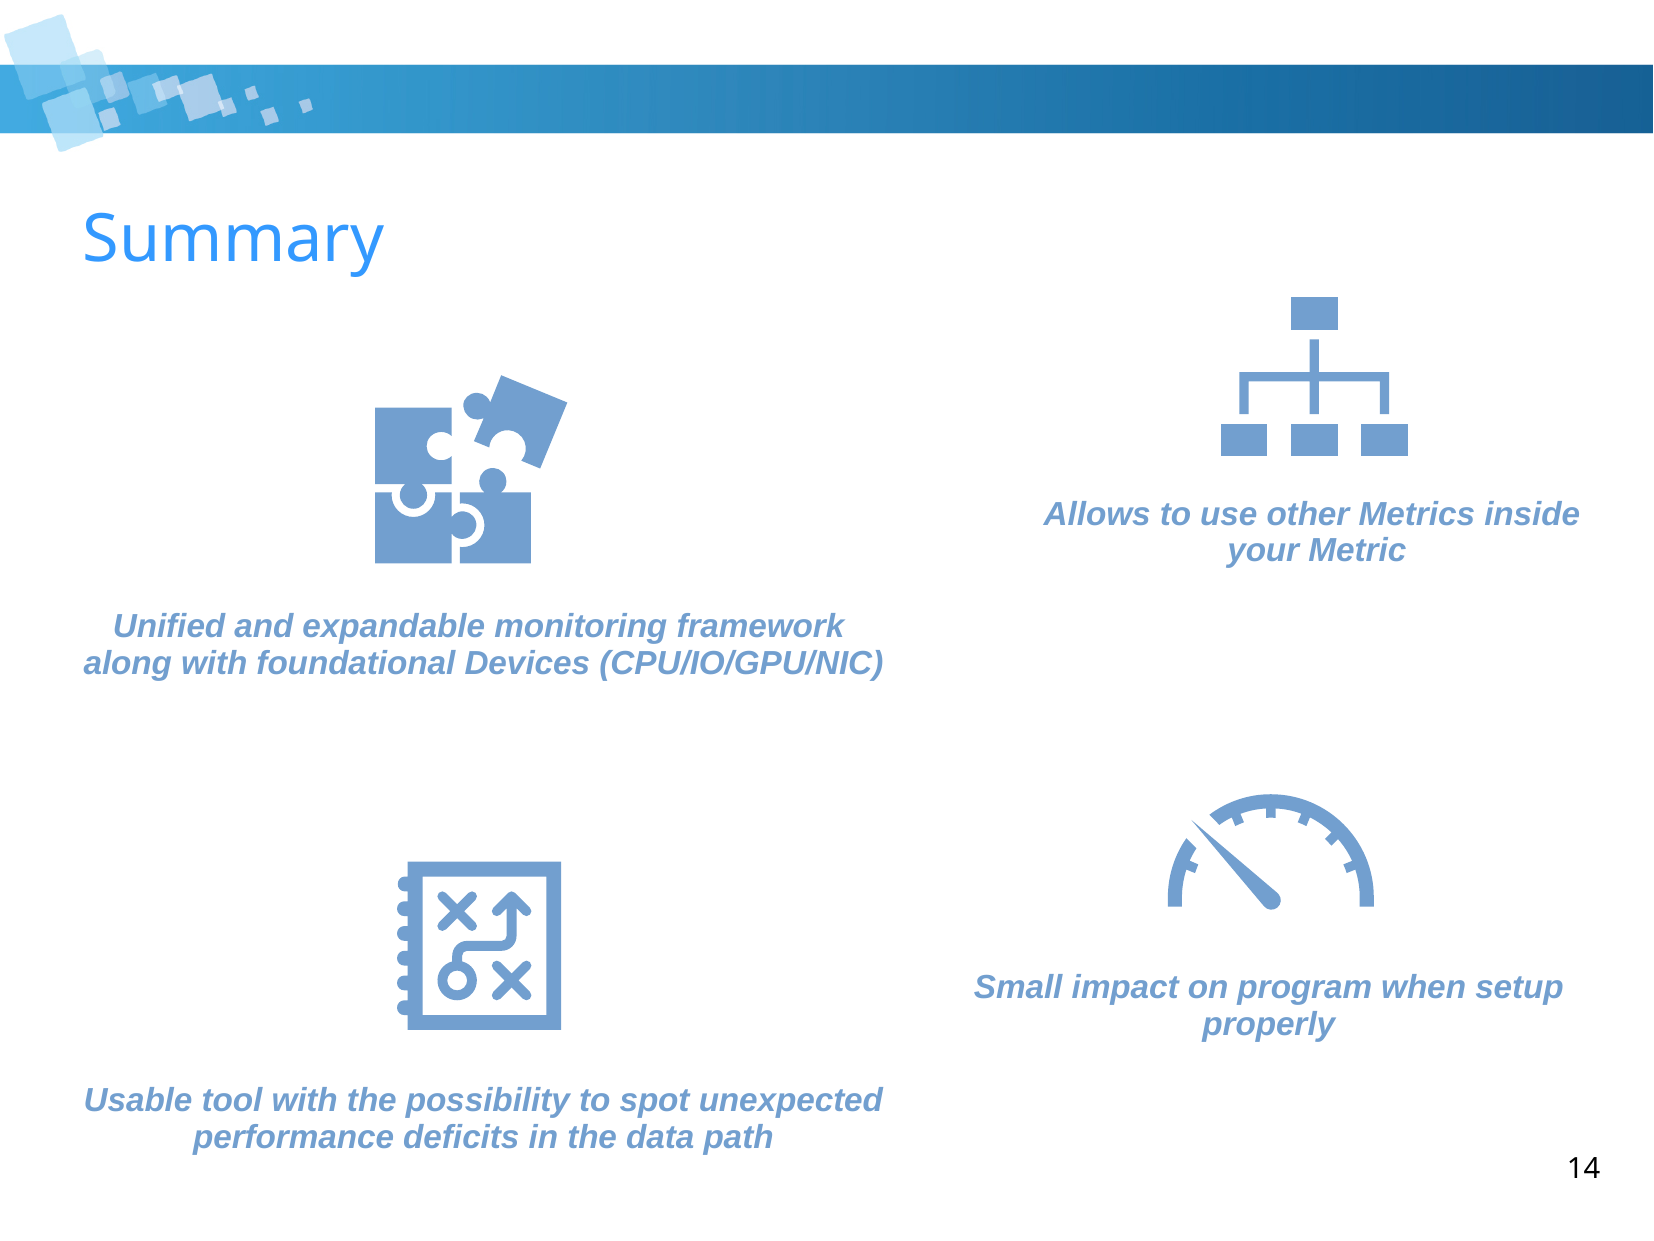

# Summary
Allows to use other Metrics inside
your Metric
Unified and expandable monitoring framework
along with foundational Devices (CPU/IO/GPU/NIC)
Small impact on program when setup properly
Usable tool with the possibility to spot unexpected performance deficits in the data path
14